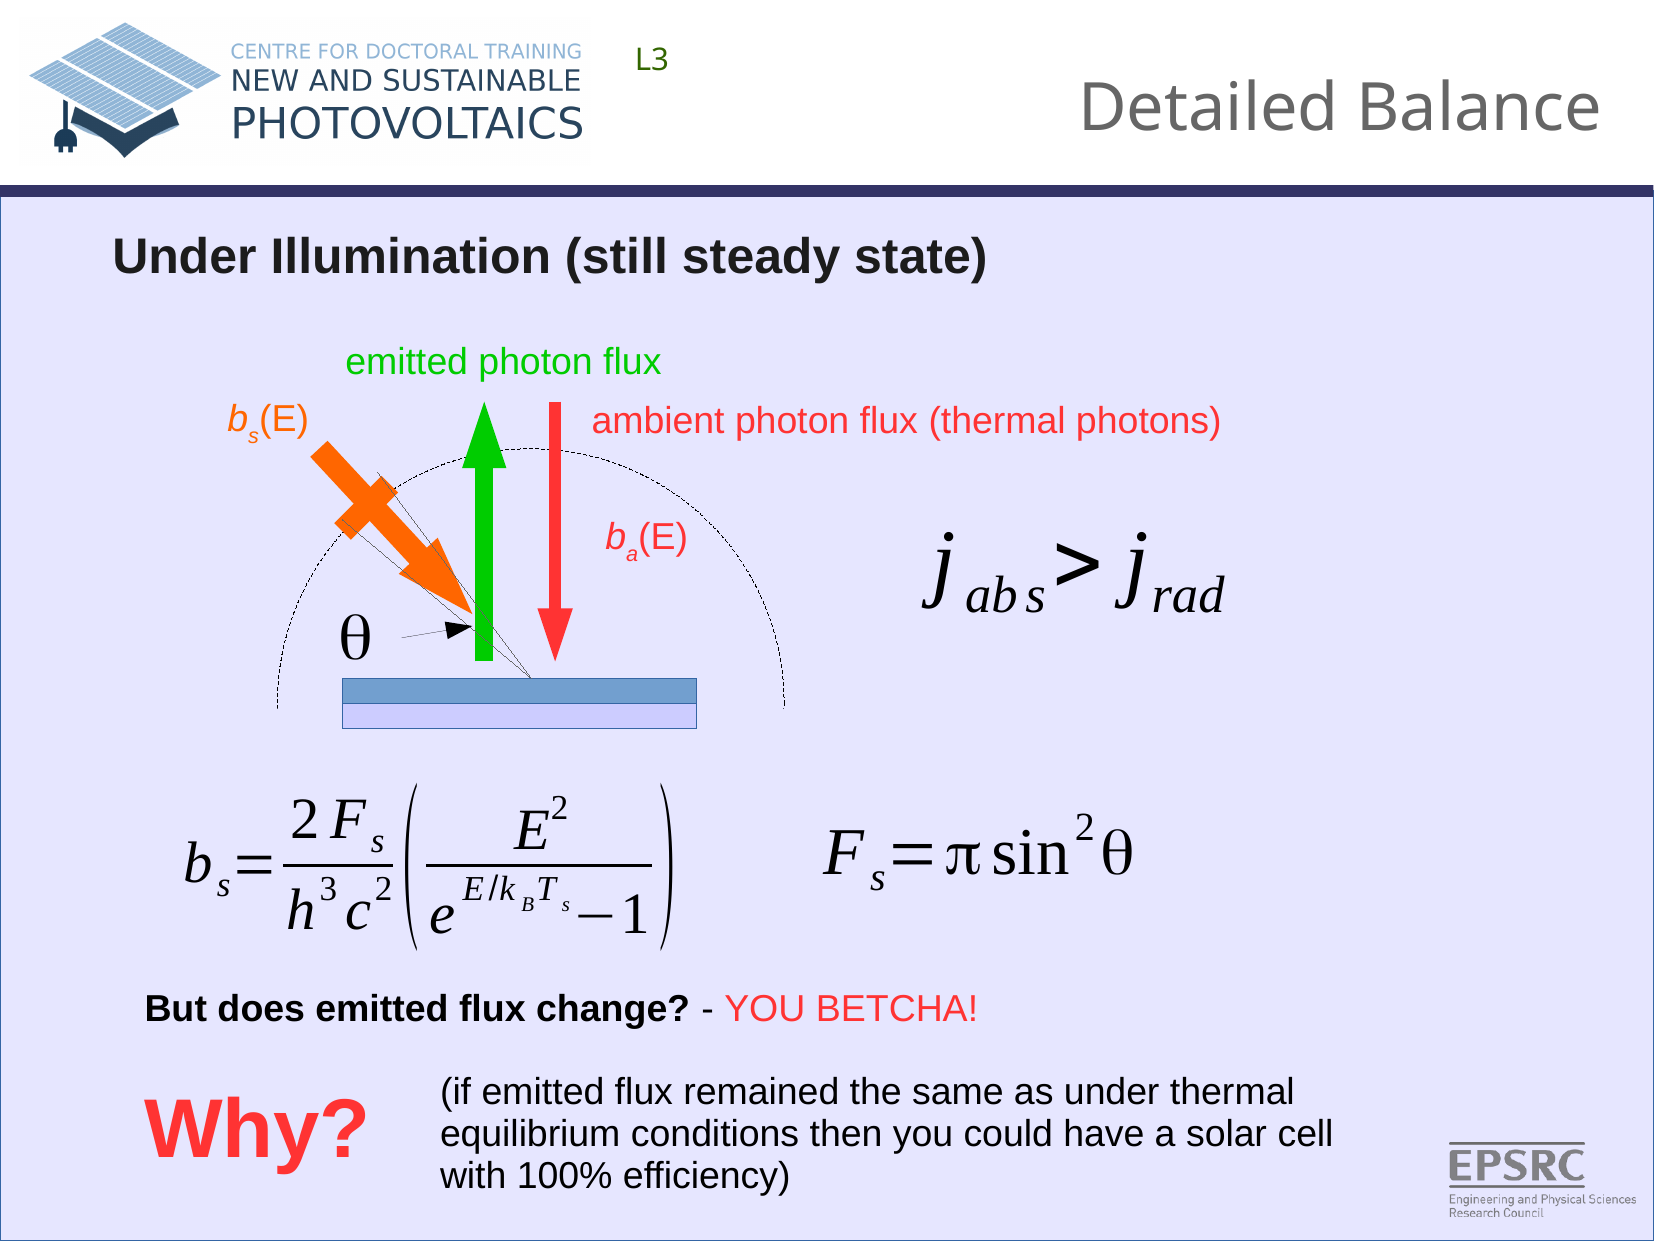

L3
Detailed Balance
Under Illumination (still steady state)
emitted photon flux
bs(E)
ambient photon flux (thermal photons)
ba(E)
But does emitted flux change? - YOU BETCHA!
(if emitted flux remained the same as under thermal equilibrium conditions then you could have a solar cell with 100% efficiency)
Why?